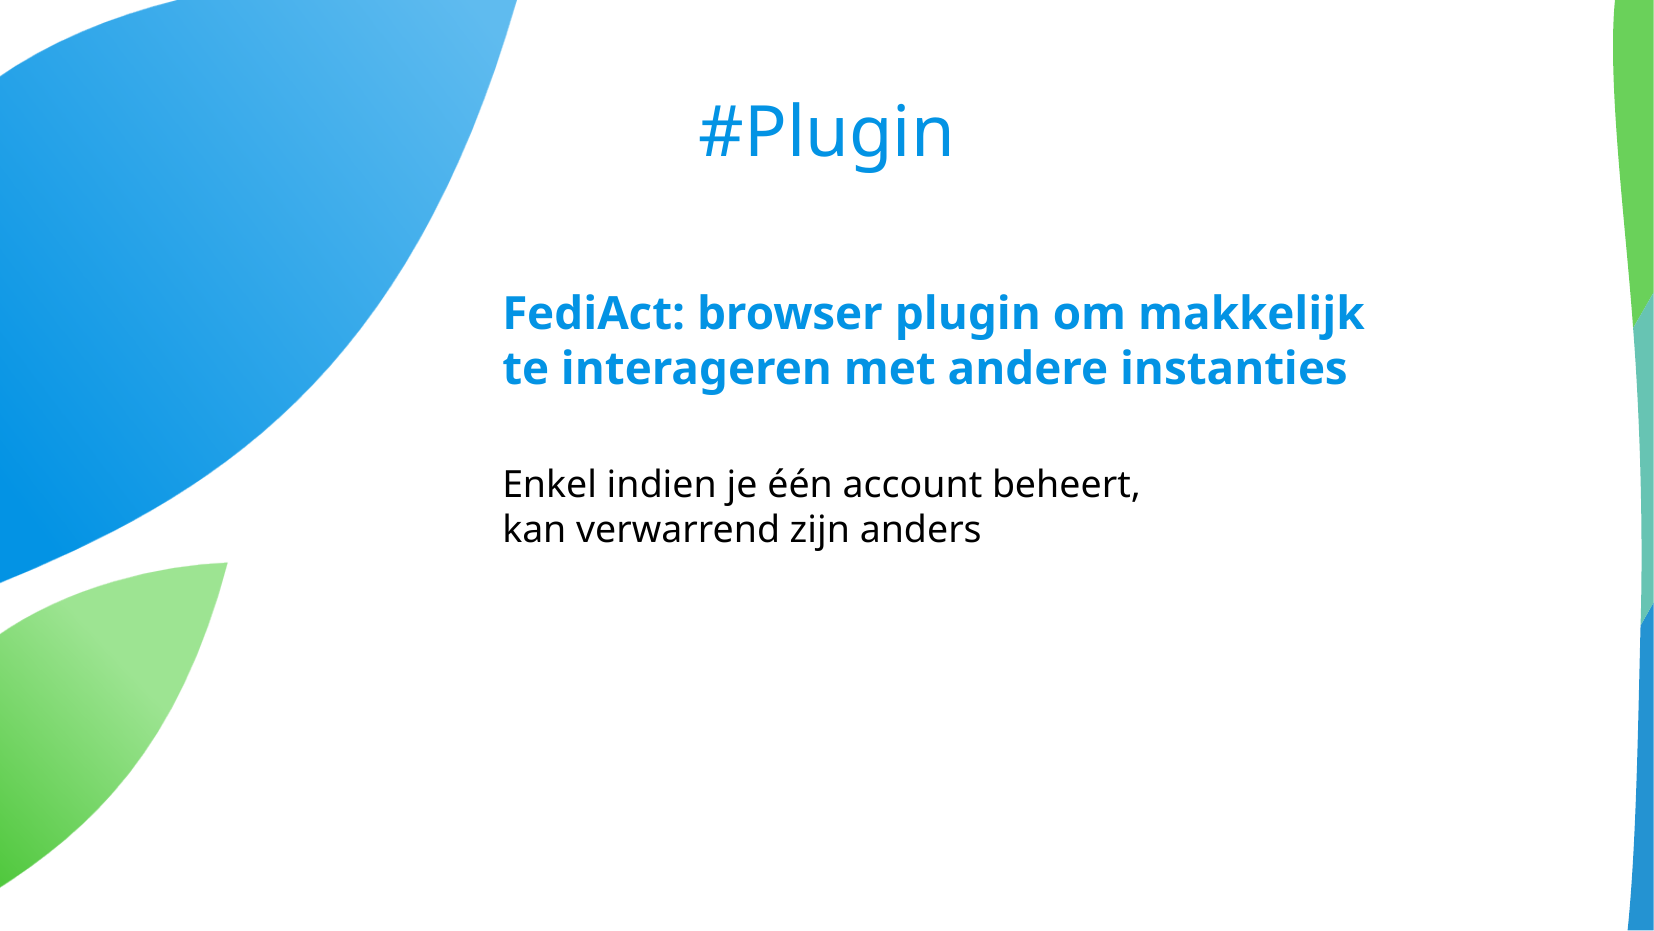

#Plugin
FediAct: browser plugin om makkelijk te interageren met andere instanties
Enkel indien je één account beheert,
kan verwarrend zijn anders